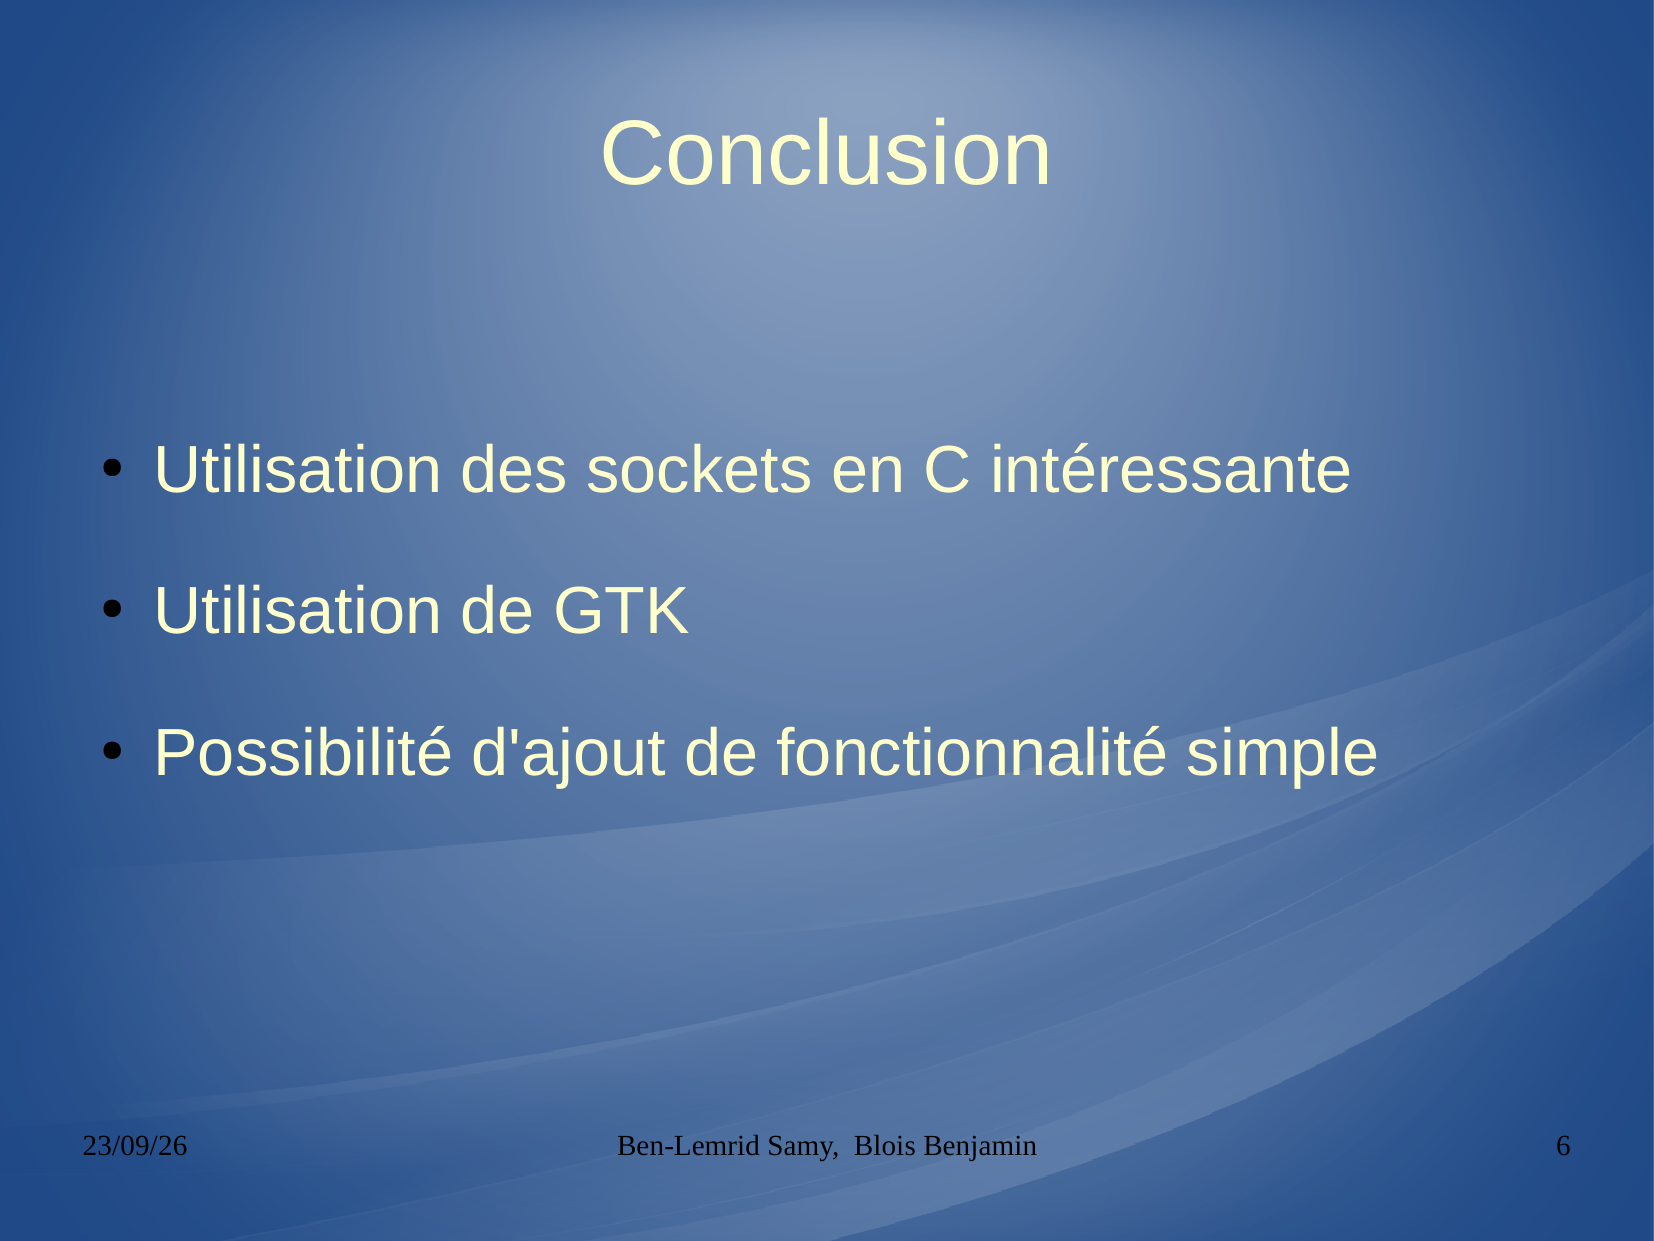

# Conclusion
Utilisation des sockets en C intéressante
Utilisation de GTK
Possibilité d'ajout de fonctionnalité simple
Ben-Lemrid Samy, Blois Benjamin
6